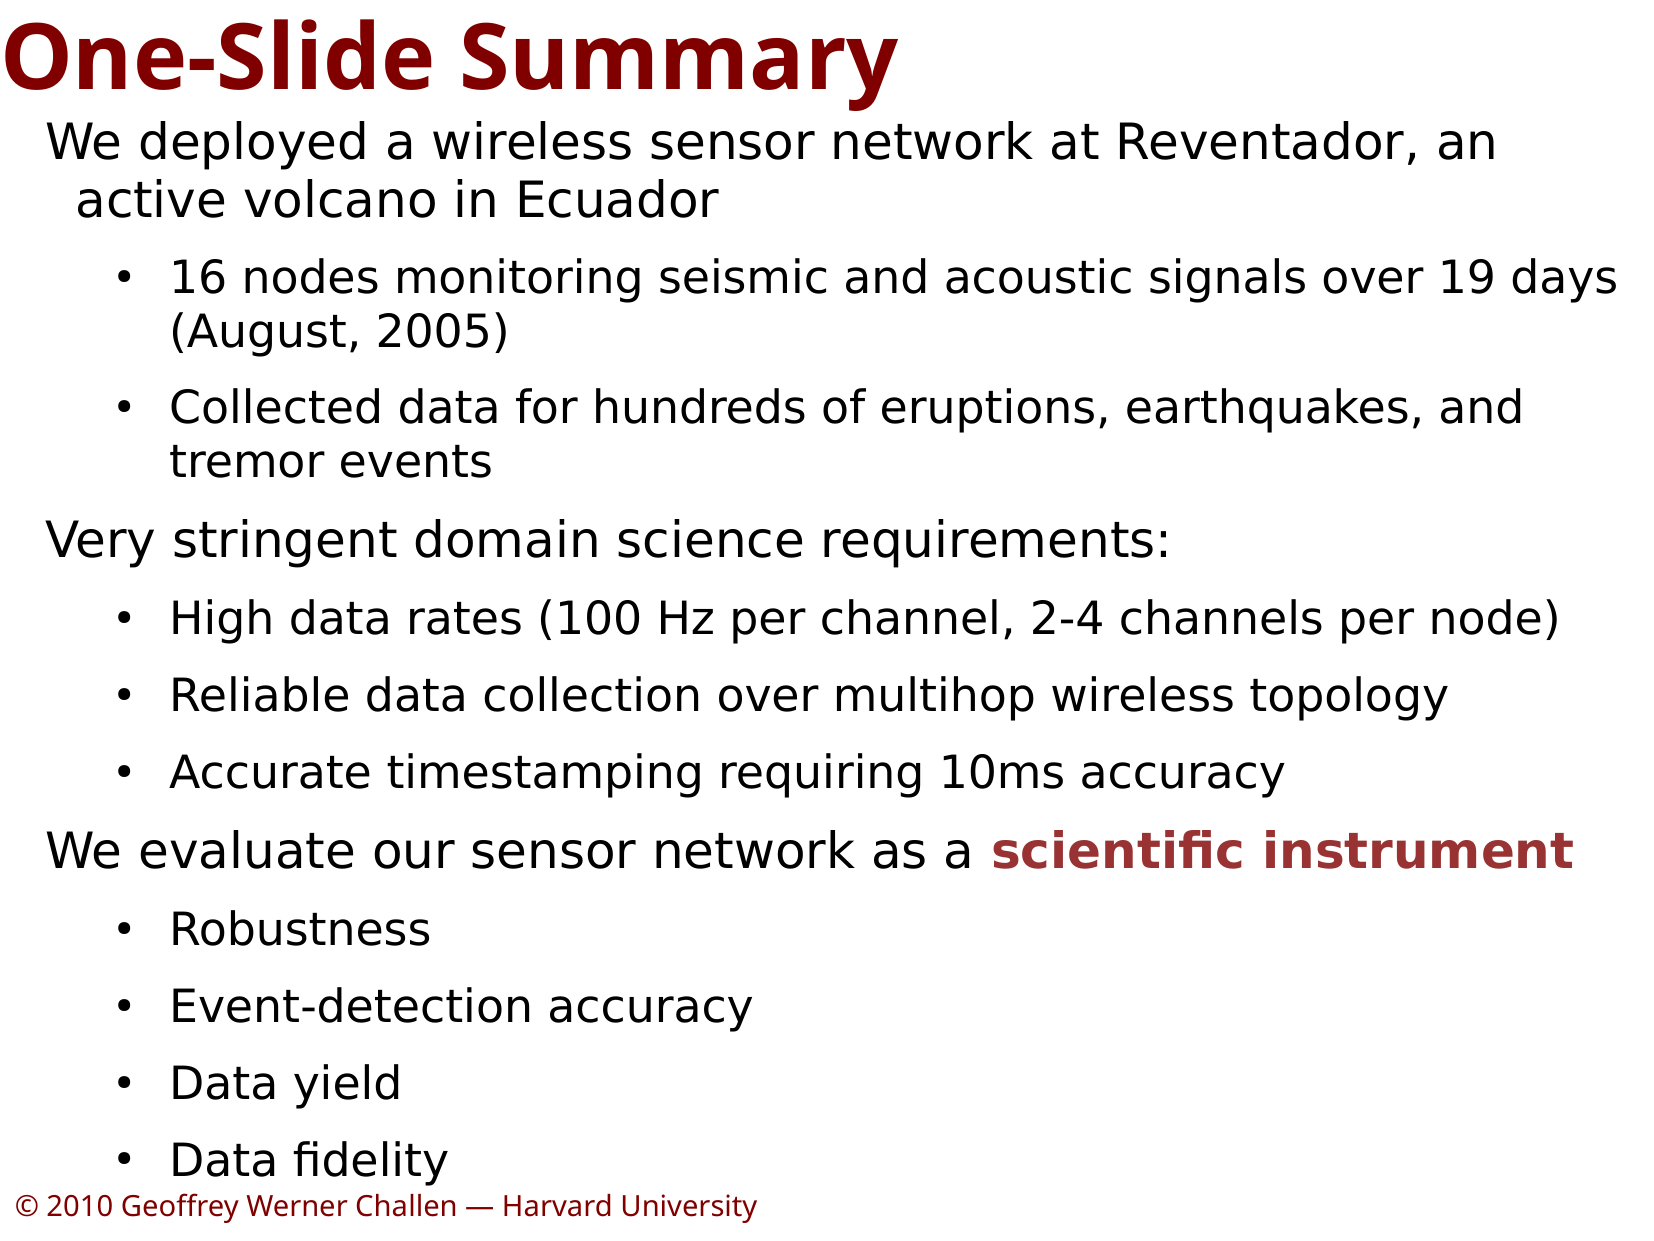

# One-Slide Summary
We deployed a wireless sensor network at Reventador, an active volcano in Ecuador
16 nodes monitoring seismic and acoustic signals over 19 days (August, 2005)
Collected data for hundreds of eruptions, earthquakes, and tremor events
Very stringent domain science requirements:
High data rates (100 Hz per channel, 2-4 channels per node)
Reliable data collection over multihop wireless topology
Accurate timestamping requiring 10ms accuracy
We evaluate our sensor network as a scientific instrument
Robustness
Event-detection accuracy
Data yield
Data fidelity